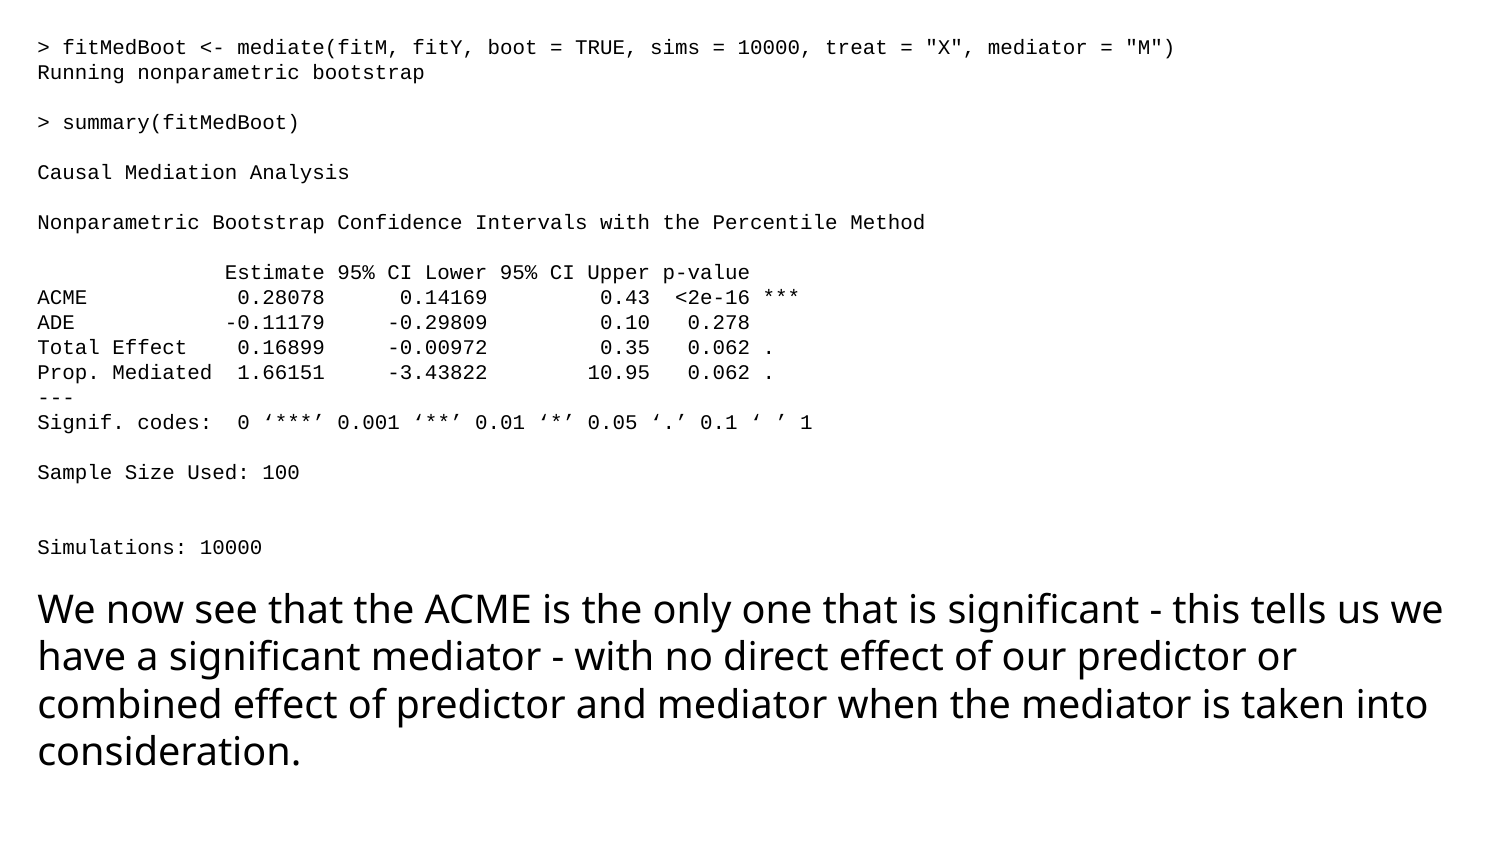

> fitMedBoot <- mediate(fitM, fitY, boot = TRUE, sims = 10000, treat = "X", mediator = "M")
Running nonparametric bootstrap
> summary(fitMedBoot)
Causal Mediation Analysis
Nonparametric Bootstrap Confidence Intervals with the Percentile Method
 Estimate 95% CI Lower 95% CI Upper p-value
ACME 0.28078 0.14169 0.43 <2e-16 ***
ADE -0.11179 -0.29809 0.10 0.278
Total Effect 0.16899 -0.00972 0.35 0.062 .
Prop. Mediated 1.66151 -3.43822 10.95 0.062 .
---
Signif. codes: 0 ‘***’ 0.001 ‘**’ 0.01 ‘*’ 0.05 ‘.’ 0.1 ‘ ’ 1
Sample Size Used: 100
Simulations: 10000
We now see that the ACME is the only one that is significant - this tells us we have a significant mediator - with no direct effect of our predictor or combined effect of predictor and mediator when the mediator is taken into consideration.